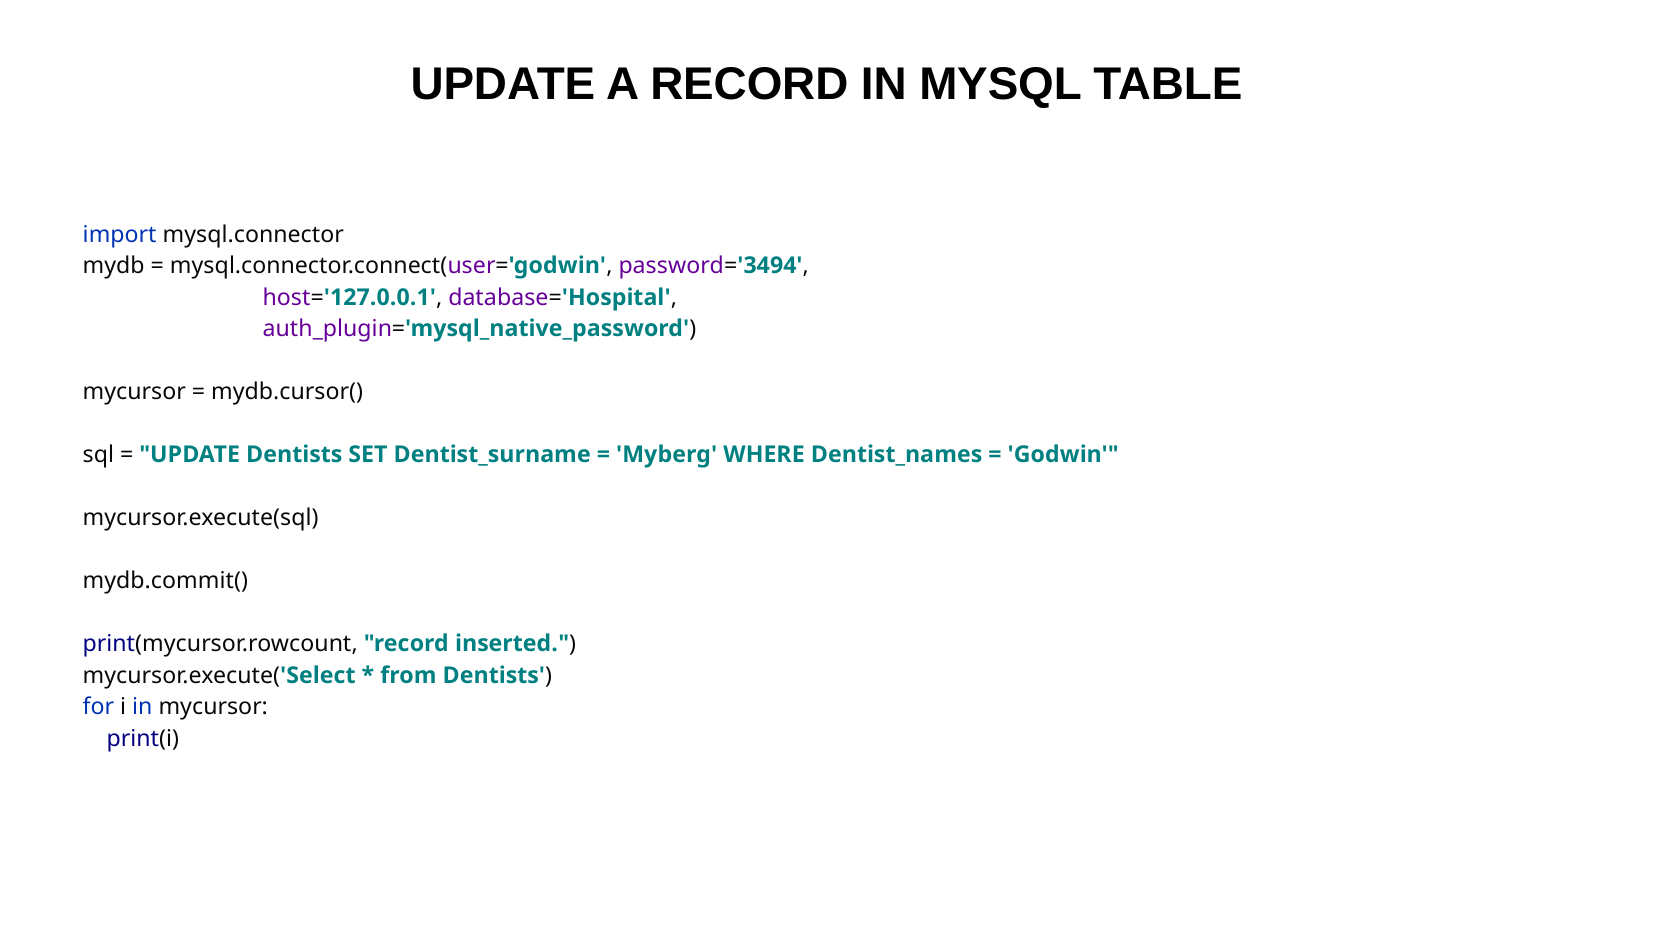

# UPDATE A RECORD IN MYSQL TABLE
import mysql.connector
mydb = mysql.connector.connect(user='godwin', password='3494',
 host='127.0.0.1', database='Hospital',
 auth_plugin='mysql_native_password')
mycursor = mydb.cursor()
sql = "UPDATE Dentists SET Dentist_surname = 'Myberg' WHERE Dentist_names = 'Godwin'"
mycursor.execute(sql)
mydb.commit()
print(mycursor.rowcount, "record inserted.")
mycursor.execute('Select * from Dentists')
for i in mycursor:
 print(i)